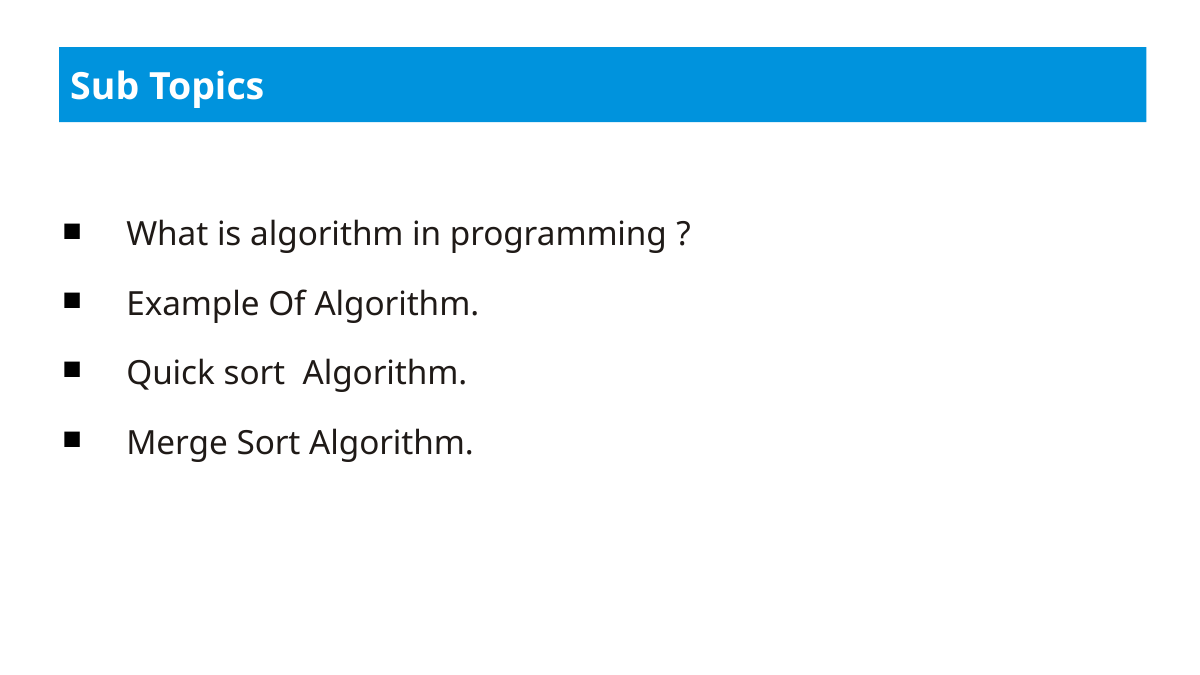

# Sub Topics
 What is algorithm in programming ?
 Example Of Algorithm.
 Quick sort Algorithm.
 Merge Sort Algorithm.